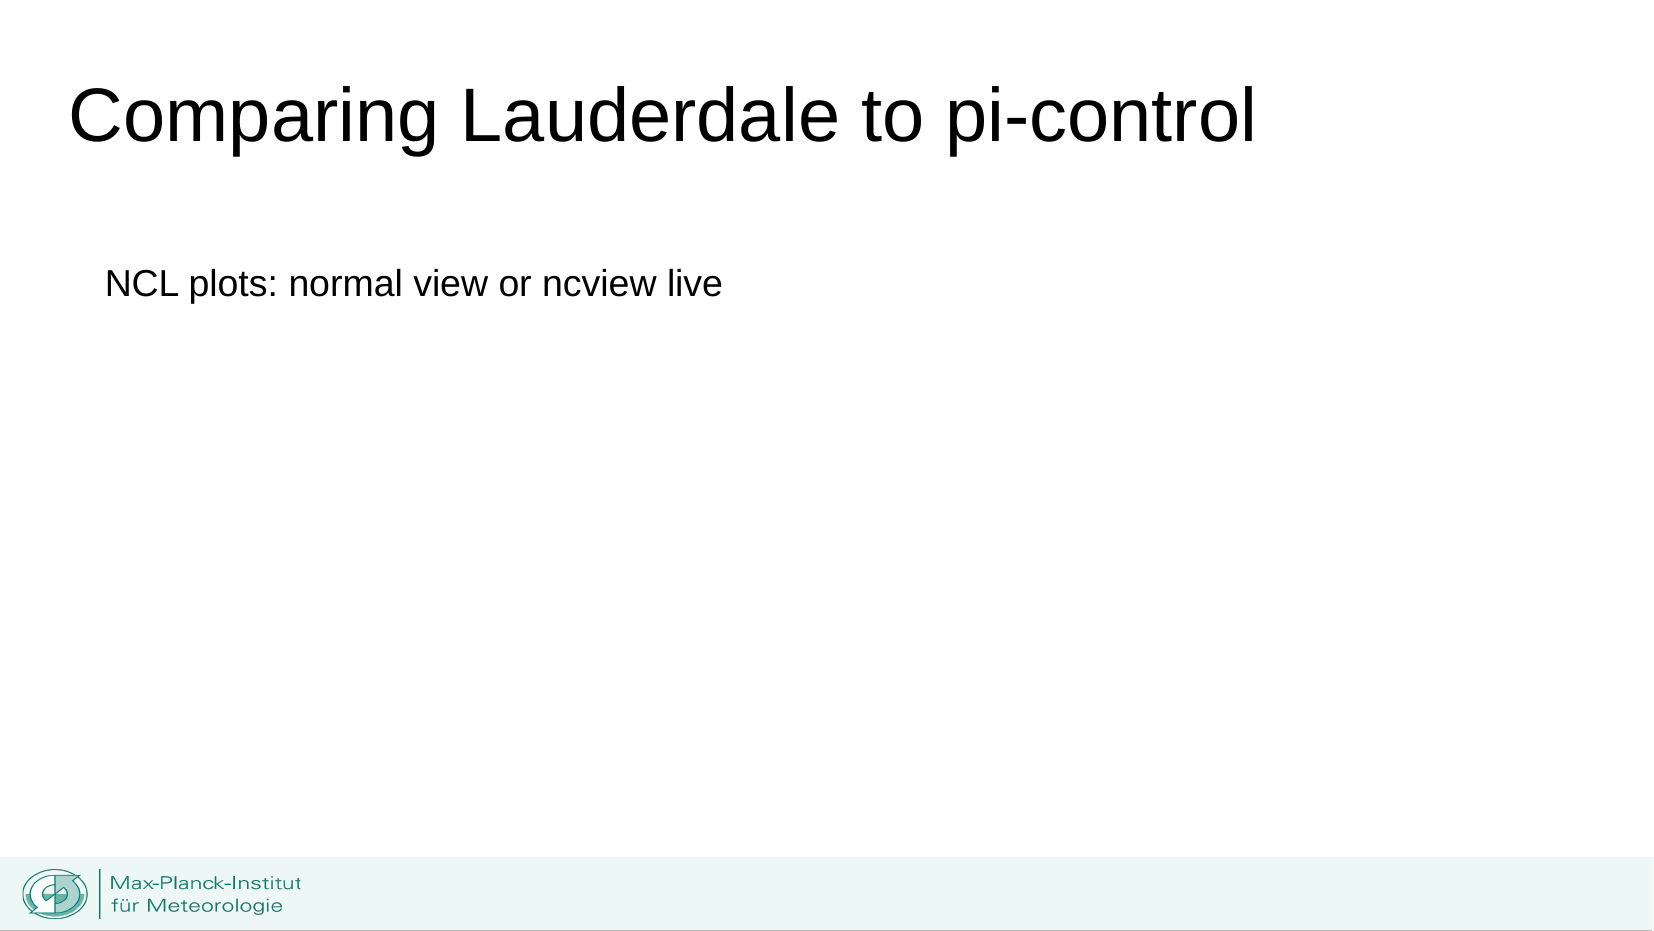

# Comparing Lauderdale to pi-control
NCL plots: normal view or ncview live